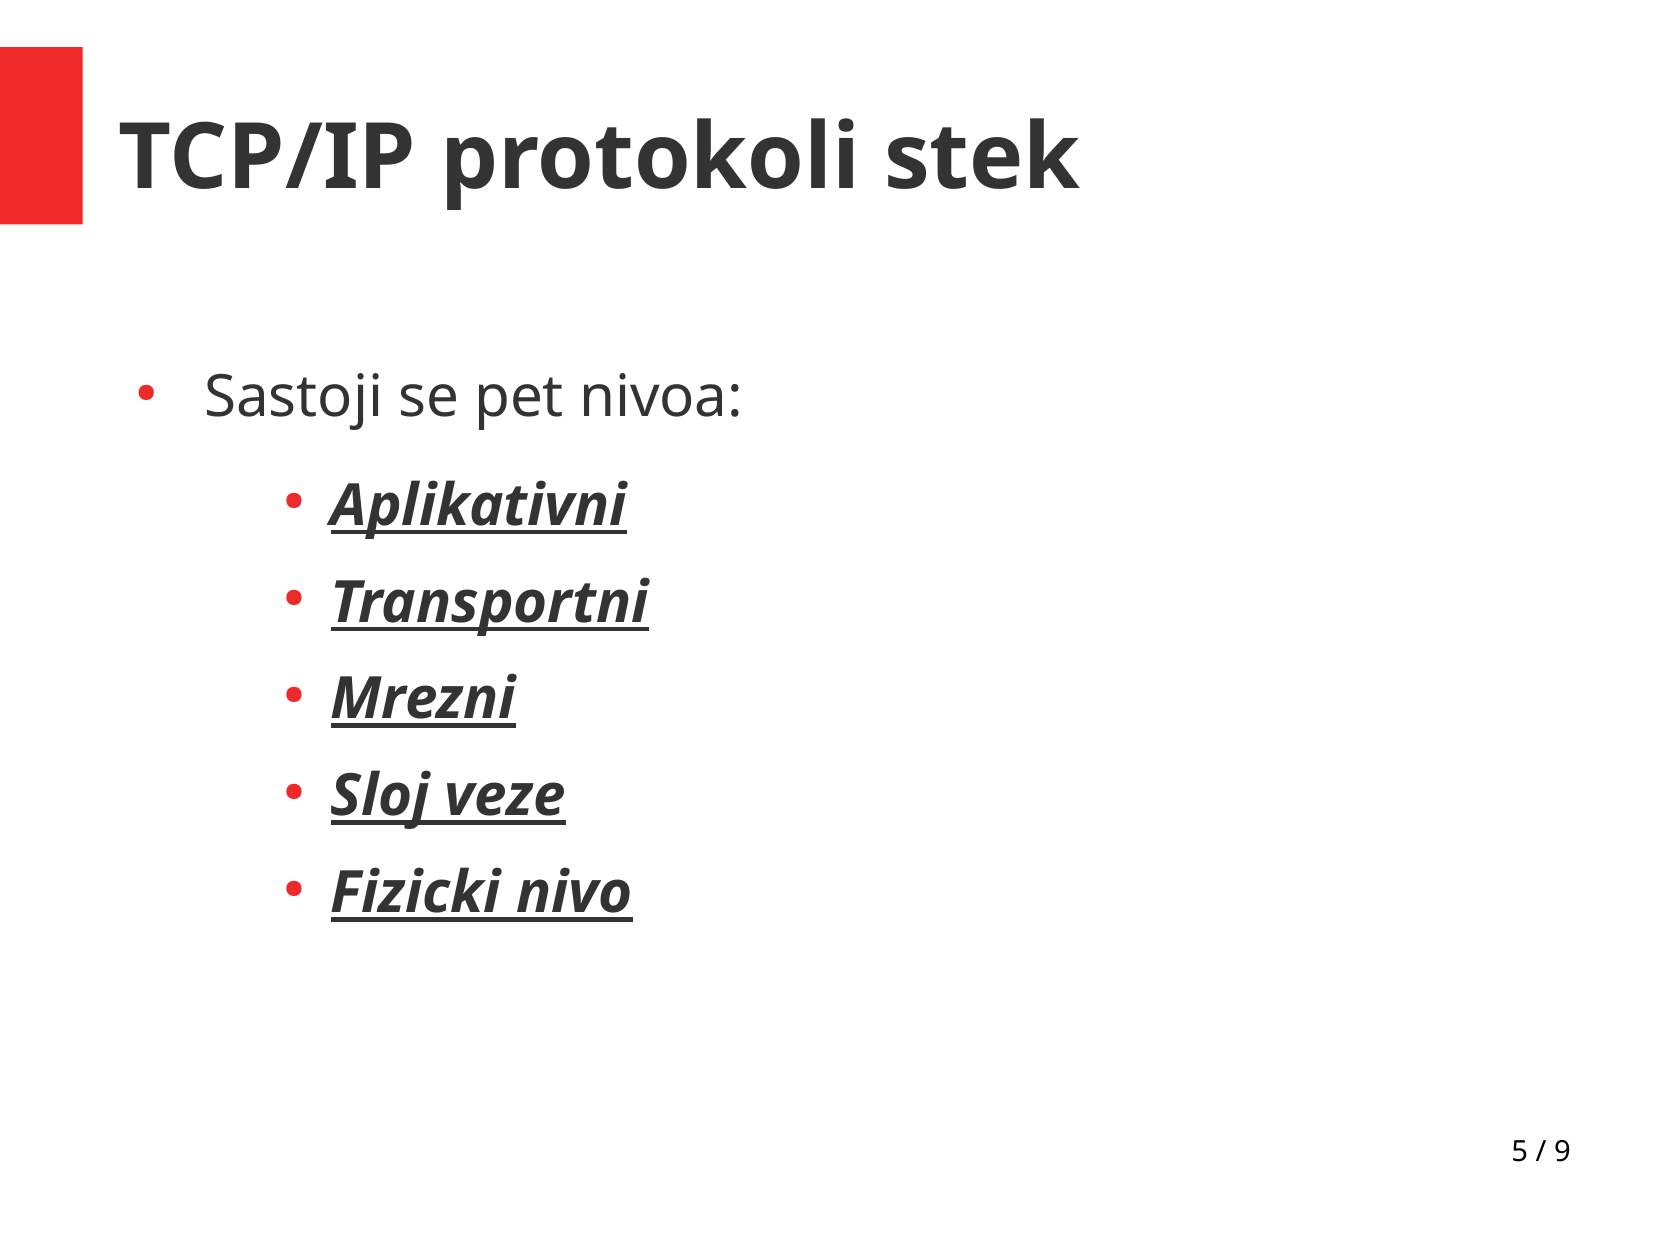

# TCP/IP protokoli stek
 Sastoji se pet nivoa:
Aplikativni
Transportni
Mrezni
Sloj veze
Fizicki nivo
5